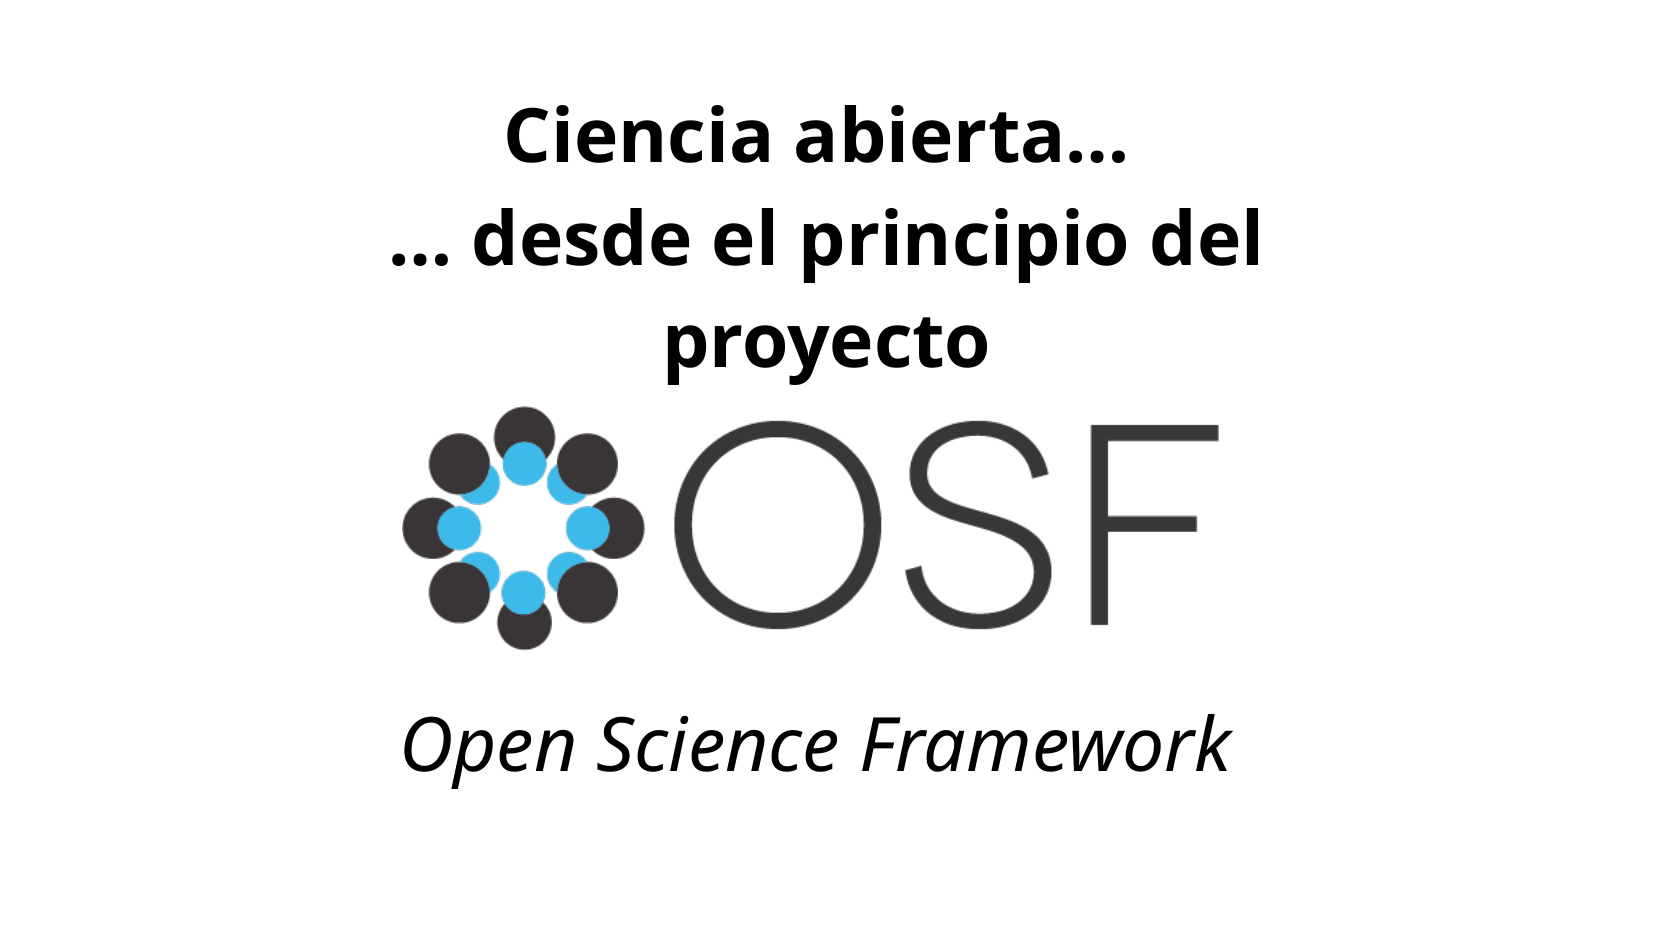

Ciencia abierta…
… desde el principio del proyecto
Open Science Framework